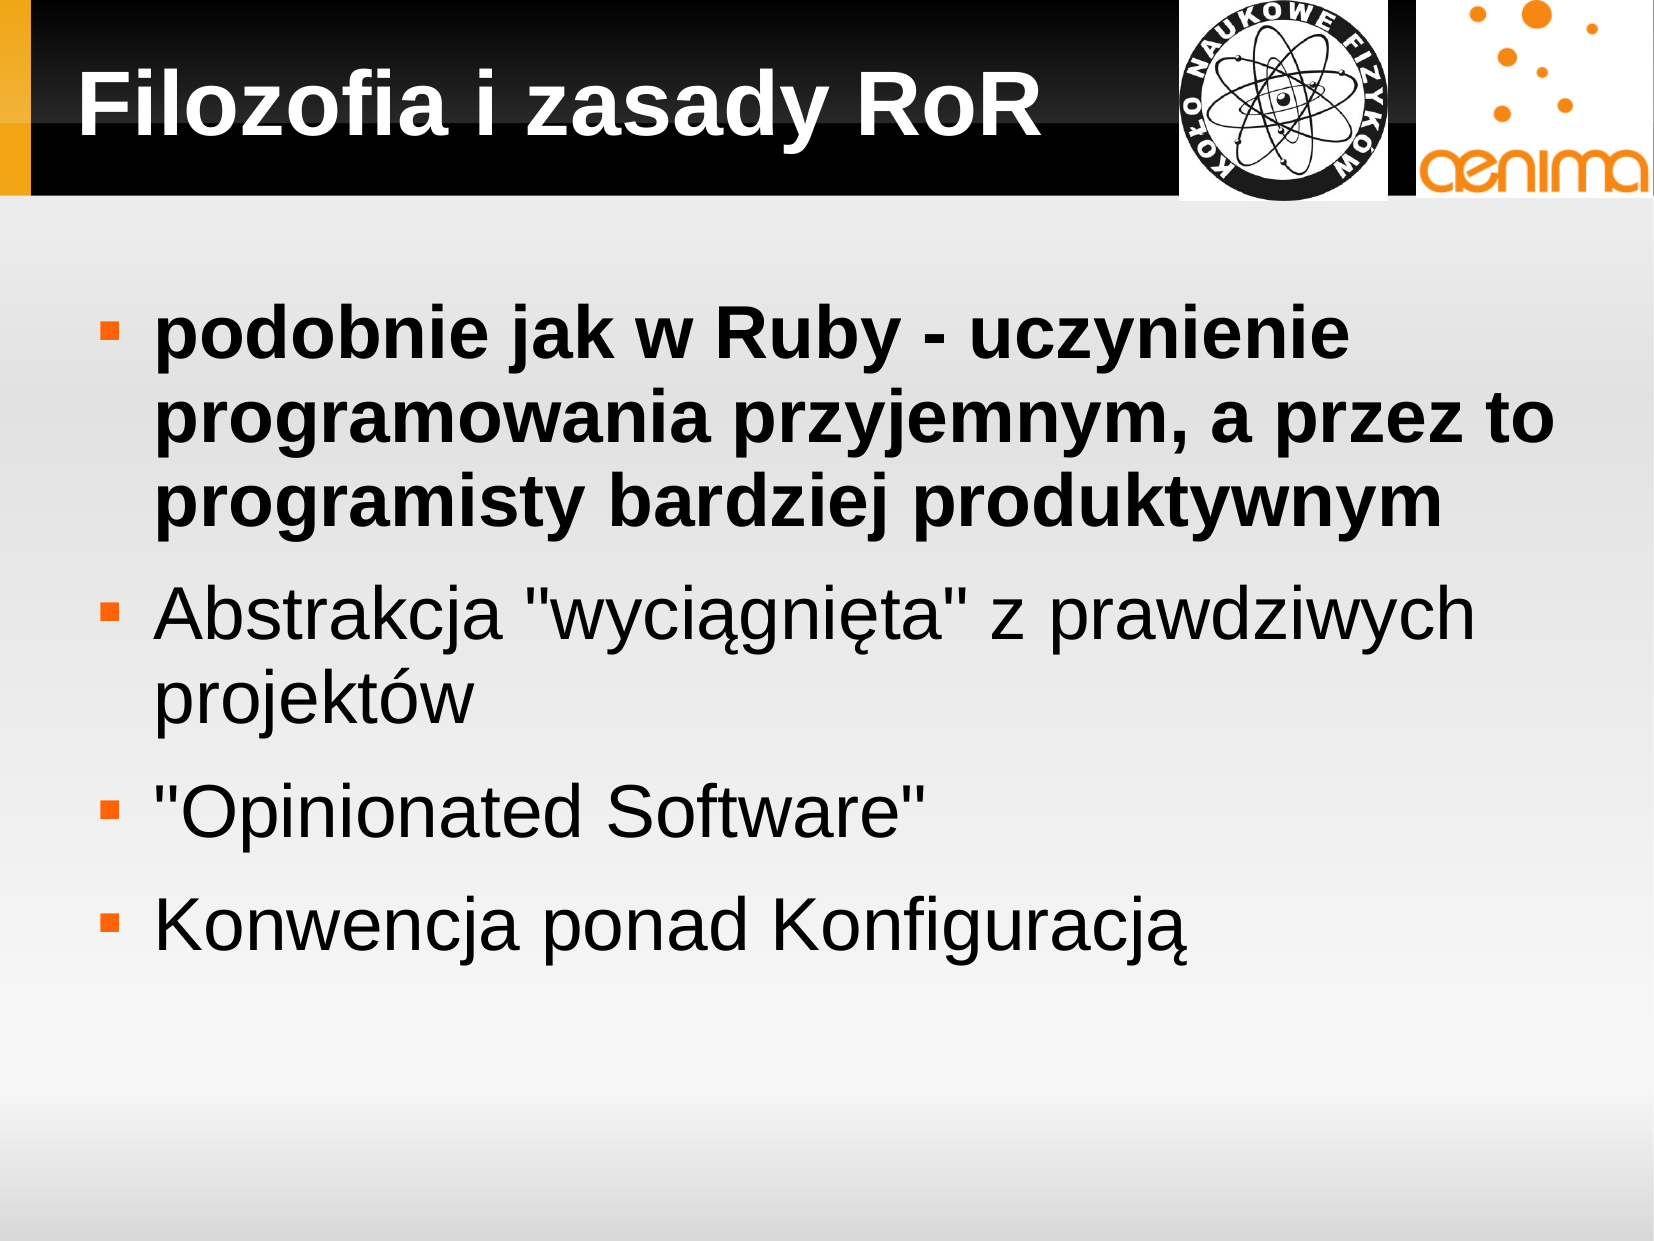

# Filozofia i zasady RoR
podobnie jak w Ruby - uczynienie programowania przyjemnym, a przez to programisty bardziej produktywnym
Abstrakcja "wyciągnięta" z prawdziwych projektów
"Opinionated Software"
Konwencja ponad Konfiguracją